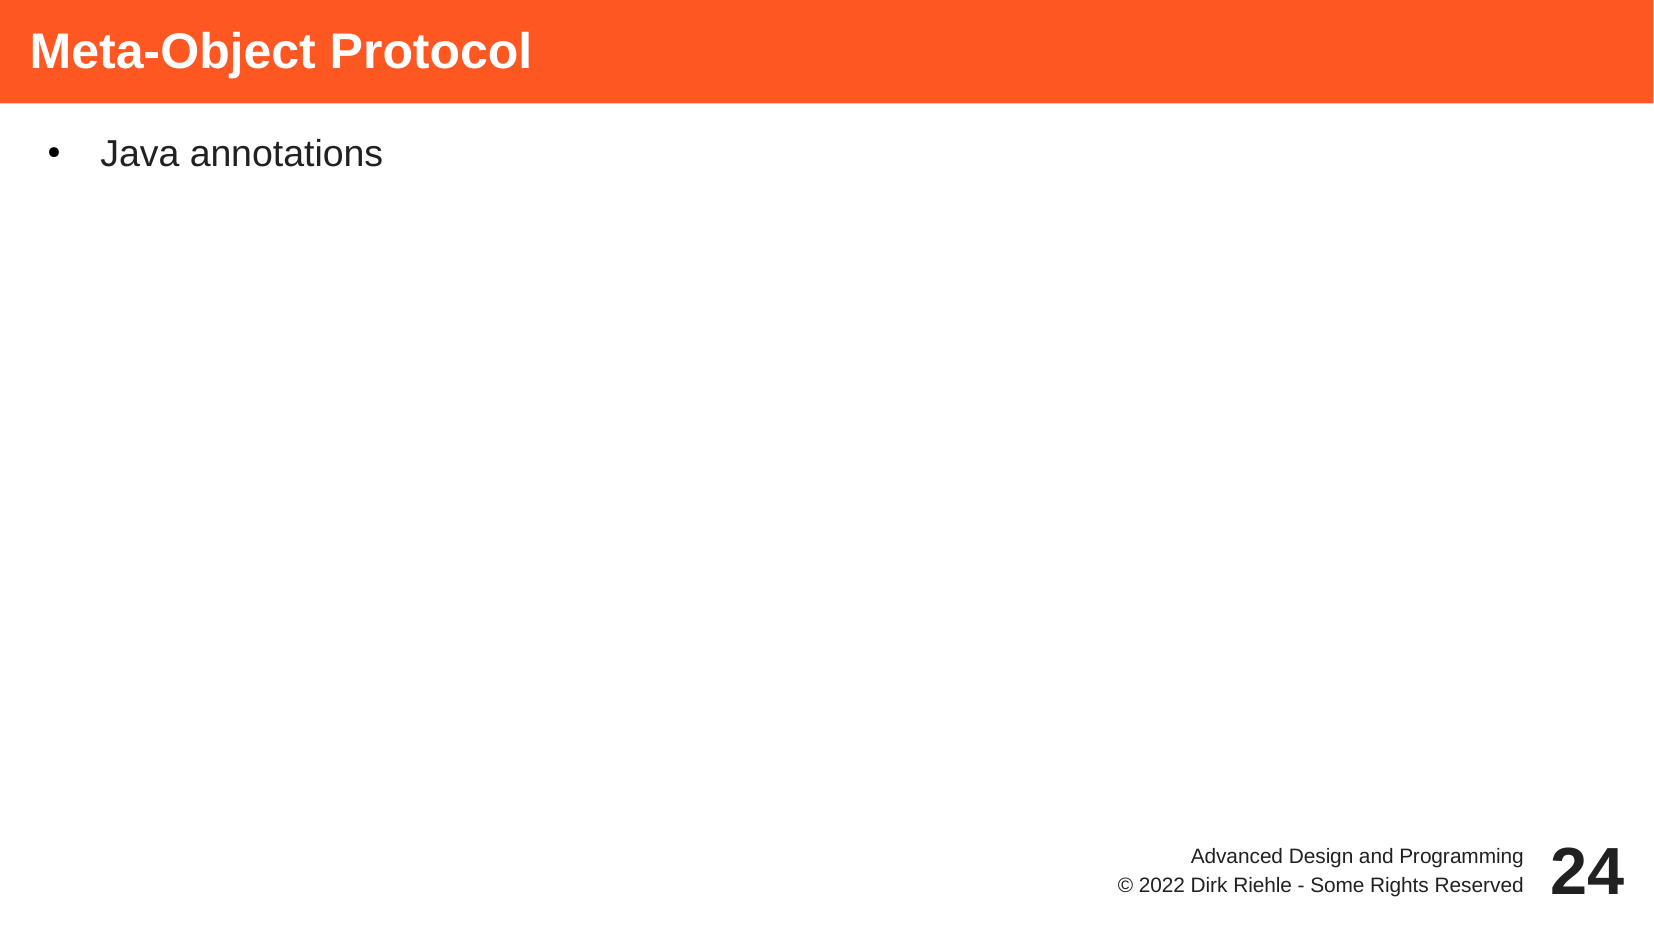

# Meta-Object Protocol
Java annotations
Advanced Design and Programming
24
© 2022 Dirk Riehle - Some Rights Reserved